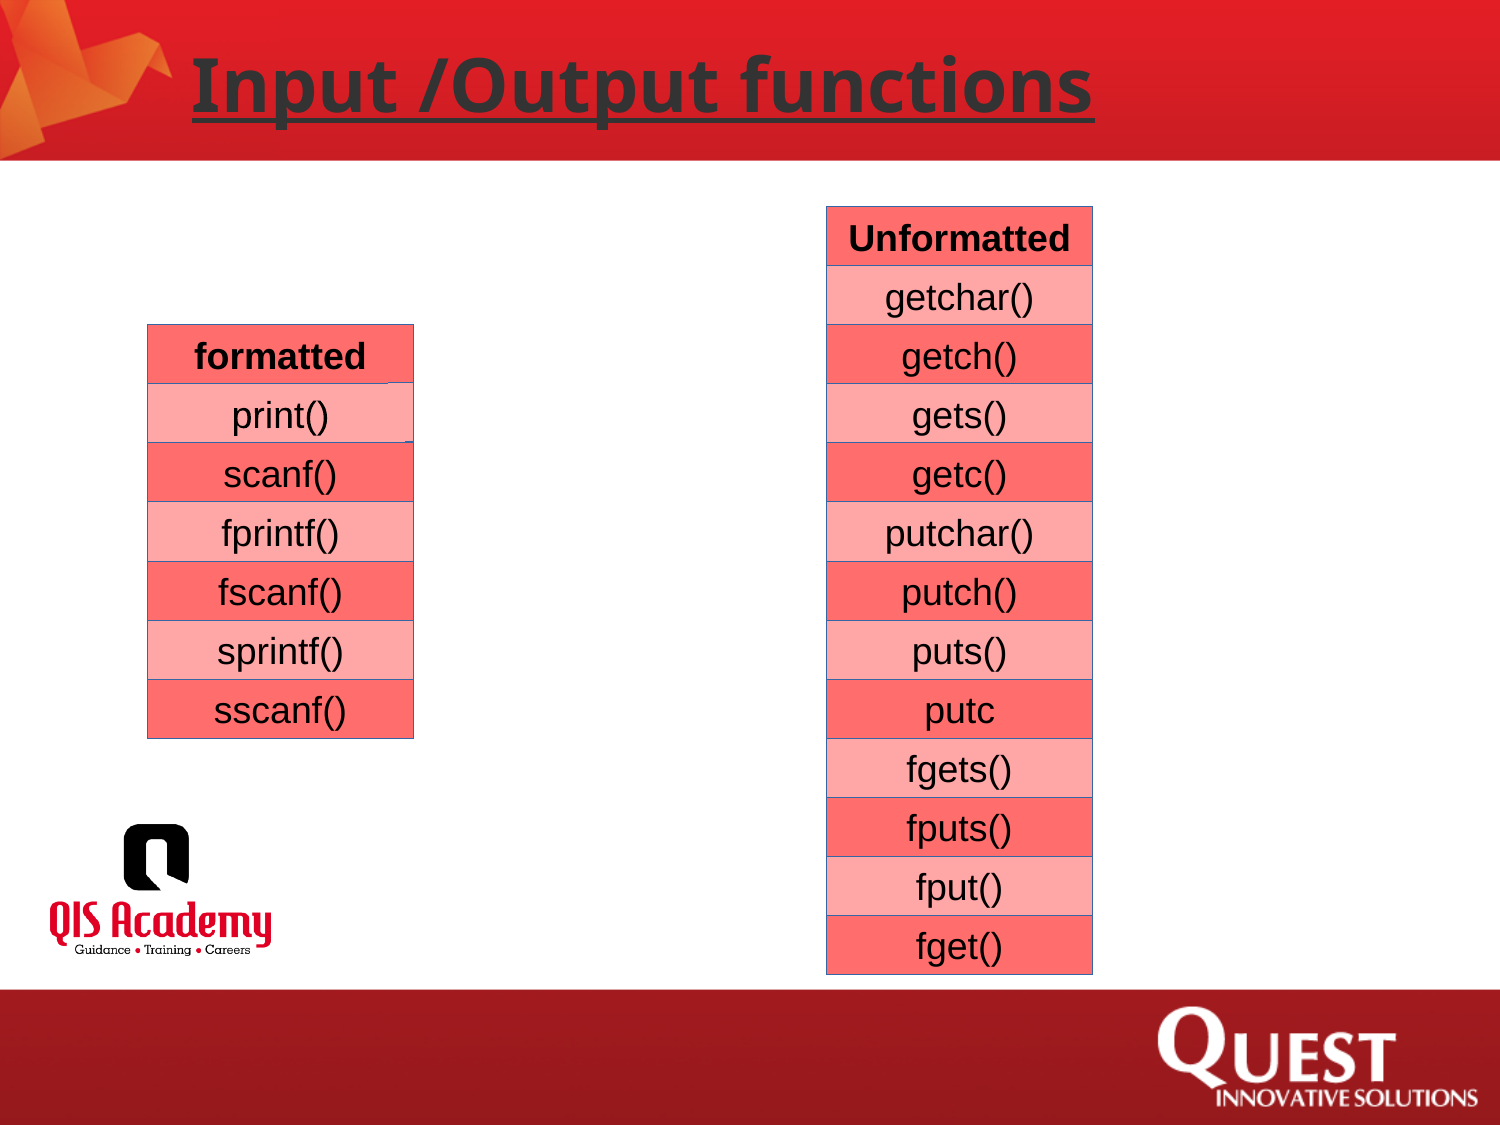

# Input /Output functions
Unformatted
sscanf()
getchar()
formatted
sscanf()
getch()
print()
gets()
scanf()
getc()
fprintf()
putchar()
fscanf()
putch()
sprintf()
sscanf()
puts()
sscanf()
sscanf()
putc
fgets()
fputs()
fput()
fget()